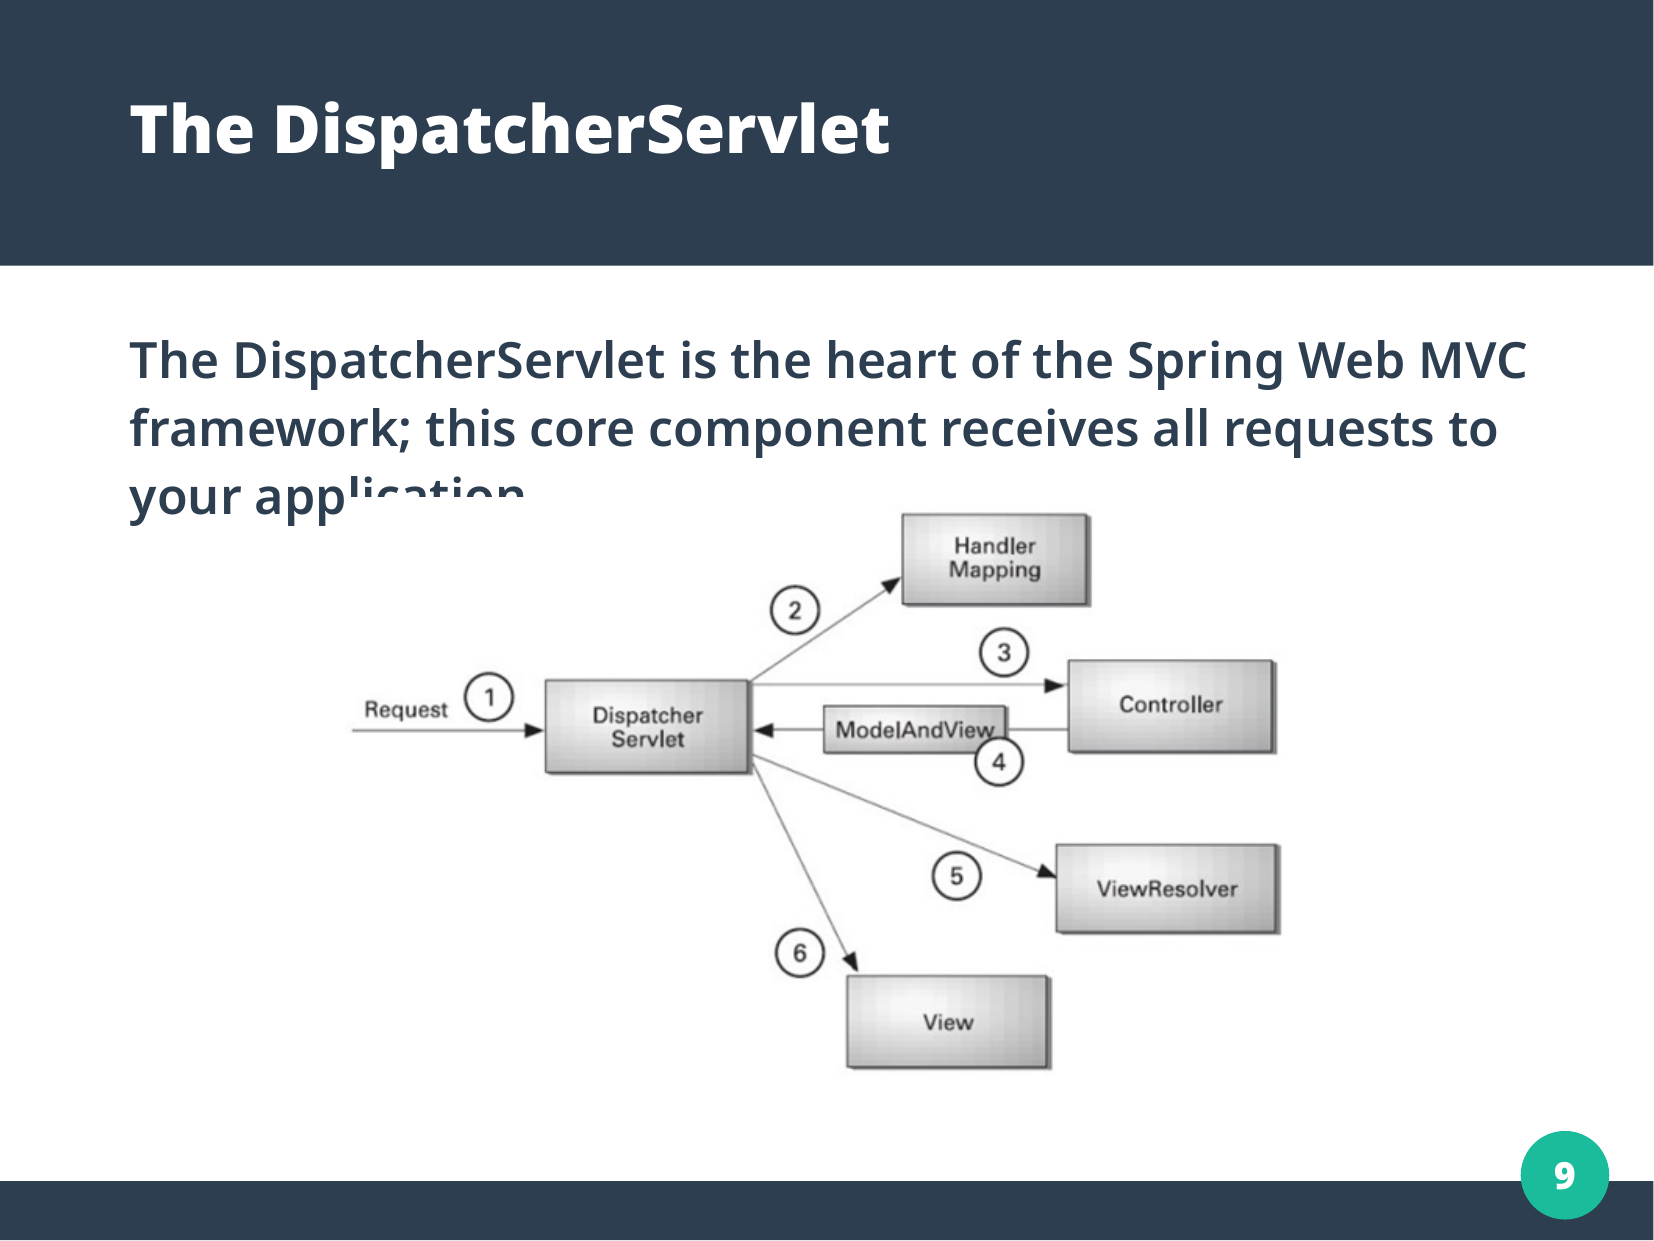

# The DispatcherServlet
The DispatcherServlet is the heart of the Spring Web MVC framework; this core component receives all requests to your application.
9